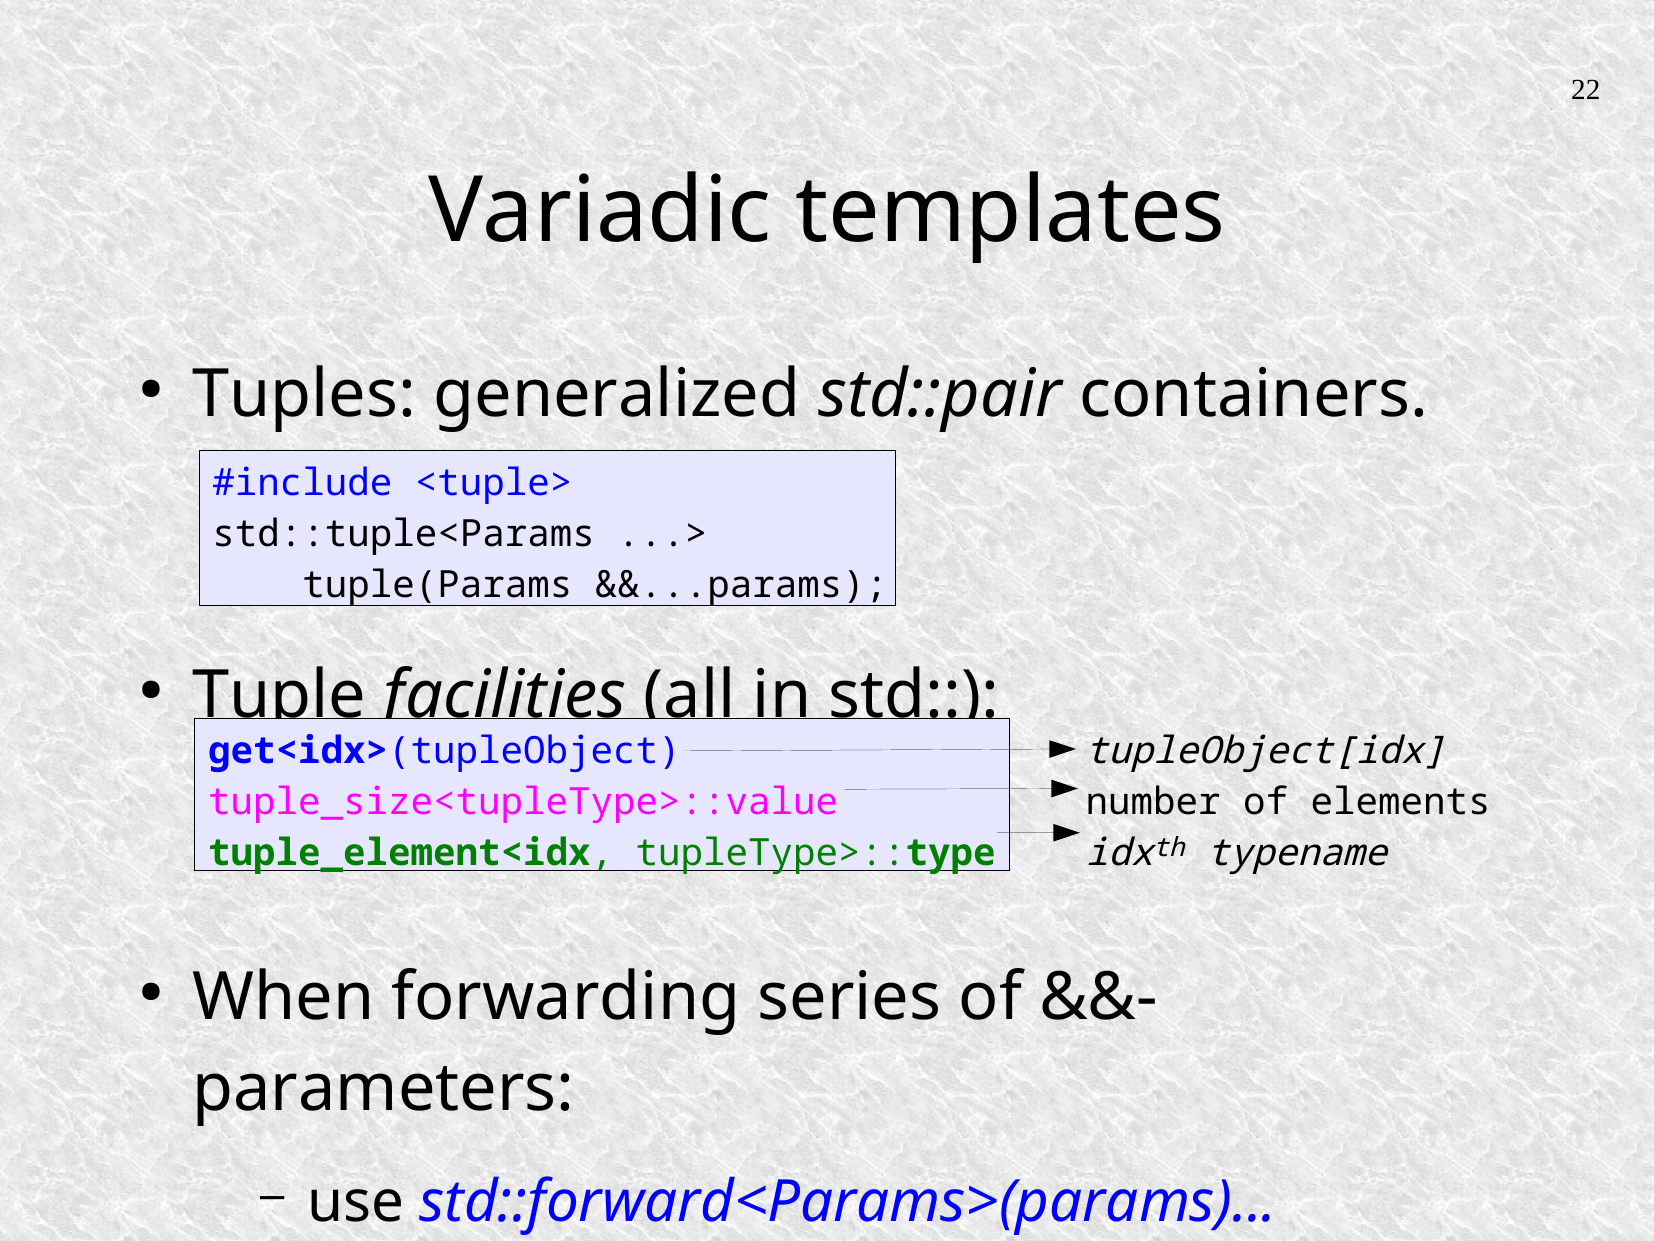

22
# Variadic templates
Tuples: generalized std::pair containers.
Tuple facilities (all in std::):
When forwarding series of &&-parameters:
use std::forward<Params>(params)...
(including the ellipsis) to keep the original nature of the rvalue-referenced arguments
#include <tuple>
std::tuple<Params ...>
 tuple(Params &&...params);
get<idx>(tupleObject) tupleObject[idx]
tuple_size<tupleType>::value number of elements
tuple_element<idx, tupleType>::type idxth typename